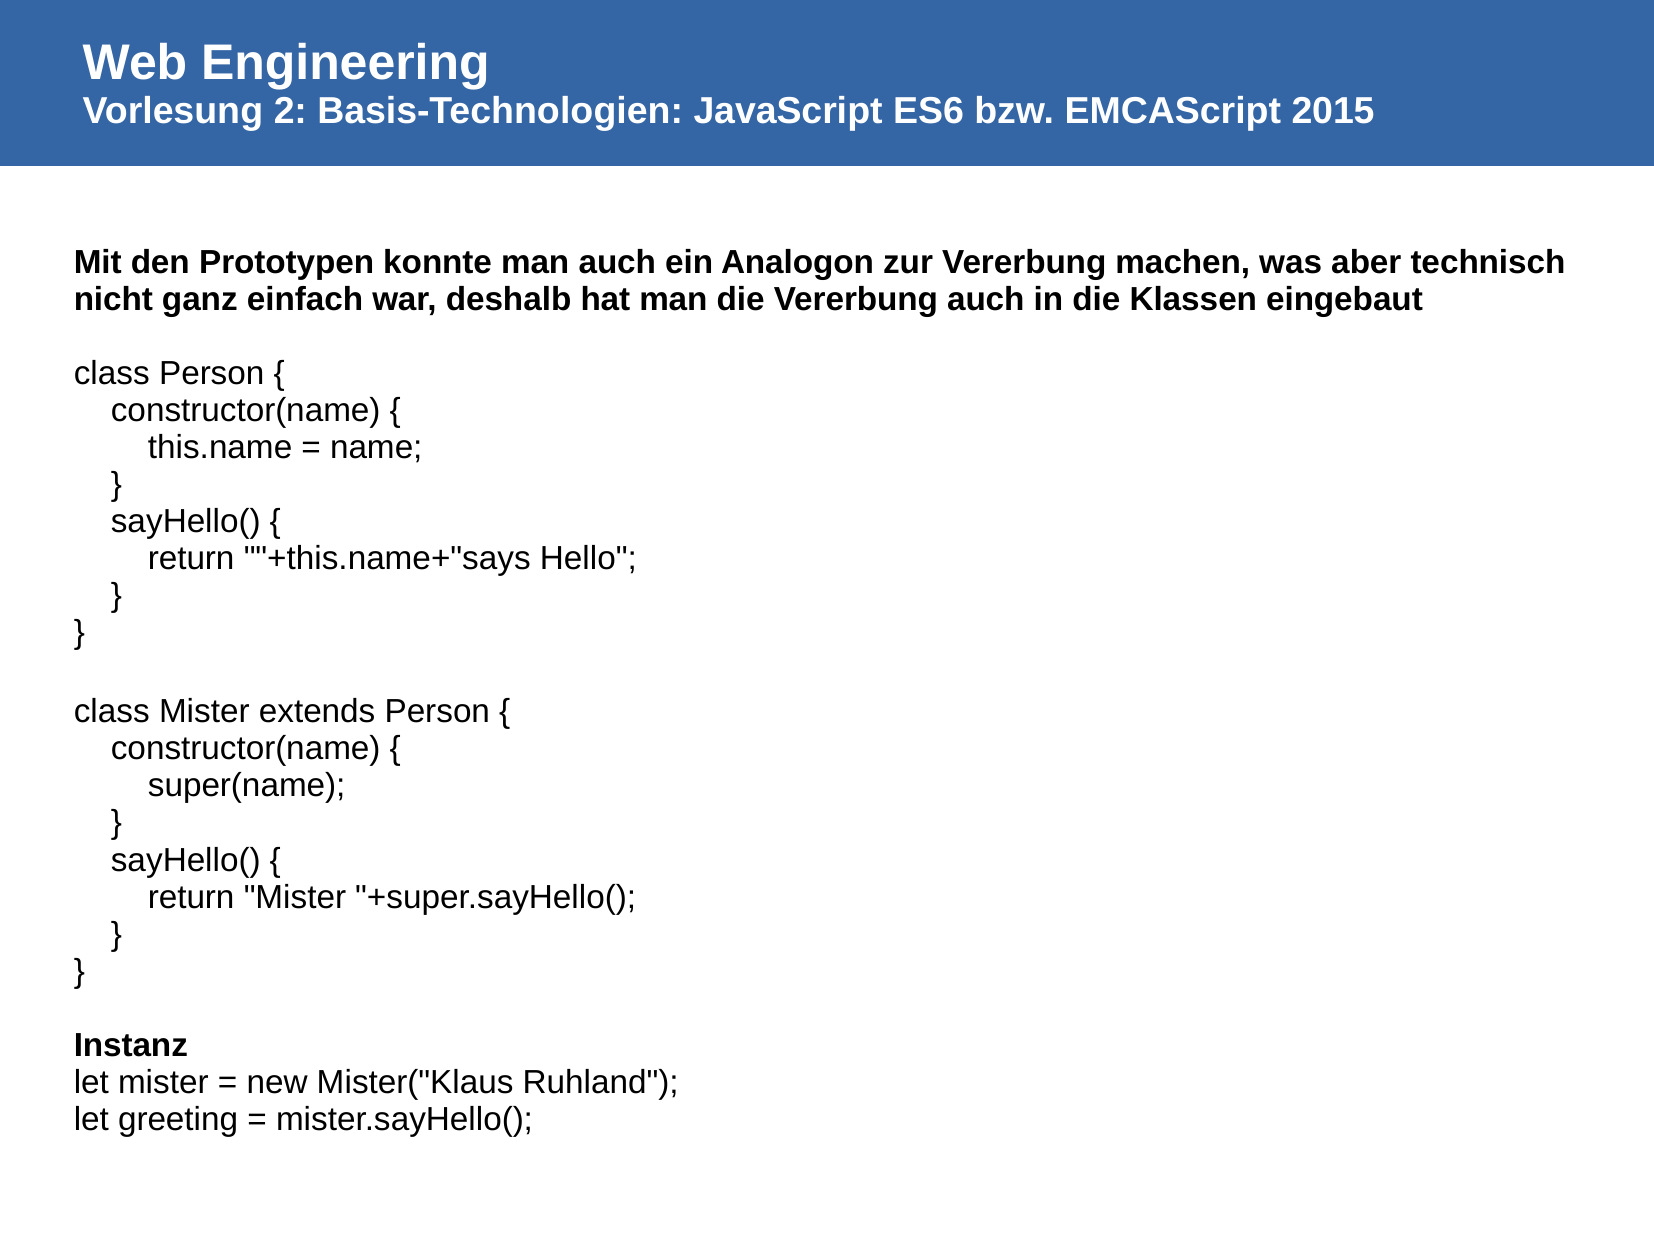

# Web Engineering Vorlesung 2: Basis-Technologien: JavaScript ES6 bzw. EMCAScript 2015
Mit den Prototypen konnte man auch ein Analogon zur Vererbung machen, was aber technisch
nicht ganz einfach war, deshalb hat man die Vererbung auch in die Klassen eingebaut
class Person {
 constructor(name) {
 this.name = name;
 }
 sayHello() {
 return ""+this.name+"says Hello";
 }
}
class Mister extends Person {
 constructor(name) {
 super(name);
 }
 sayHello() {
 return "Mister "+super.sayHello();
 }
}
Instanz
let mister = new Mister("Klaus Ruhland");
let greeting = mister.sayHello();